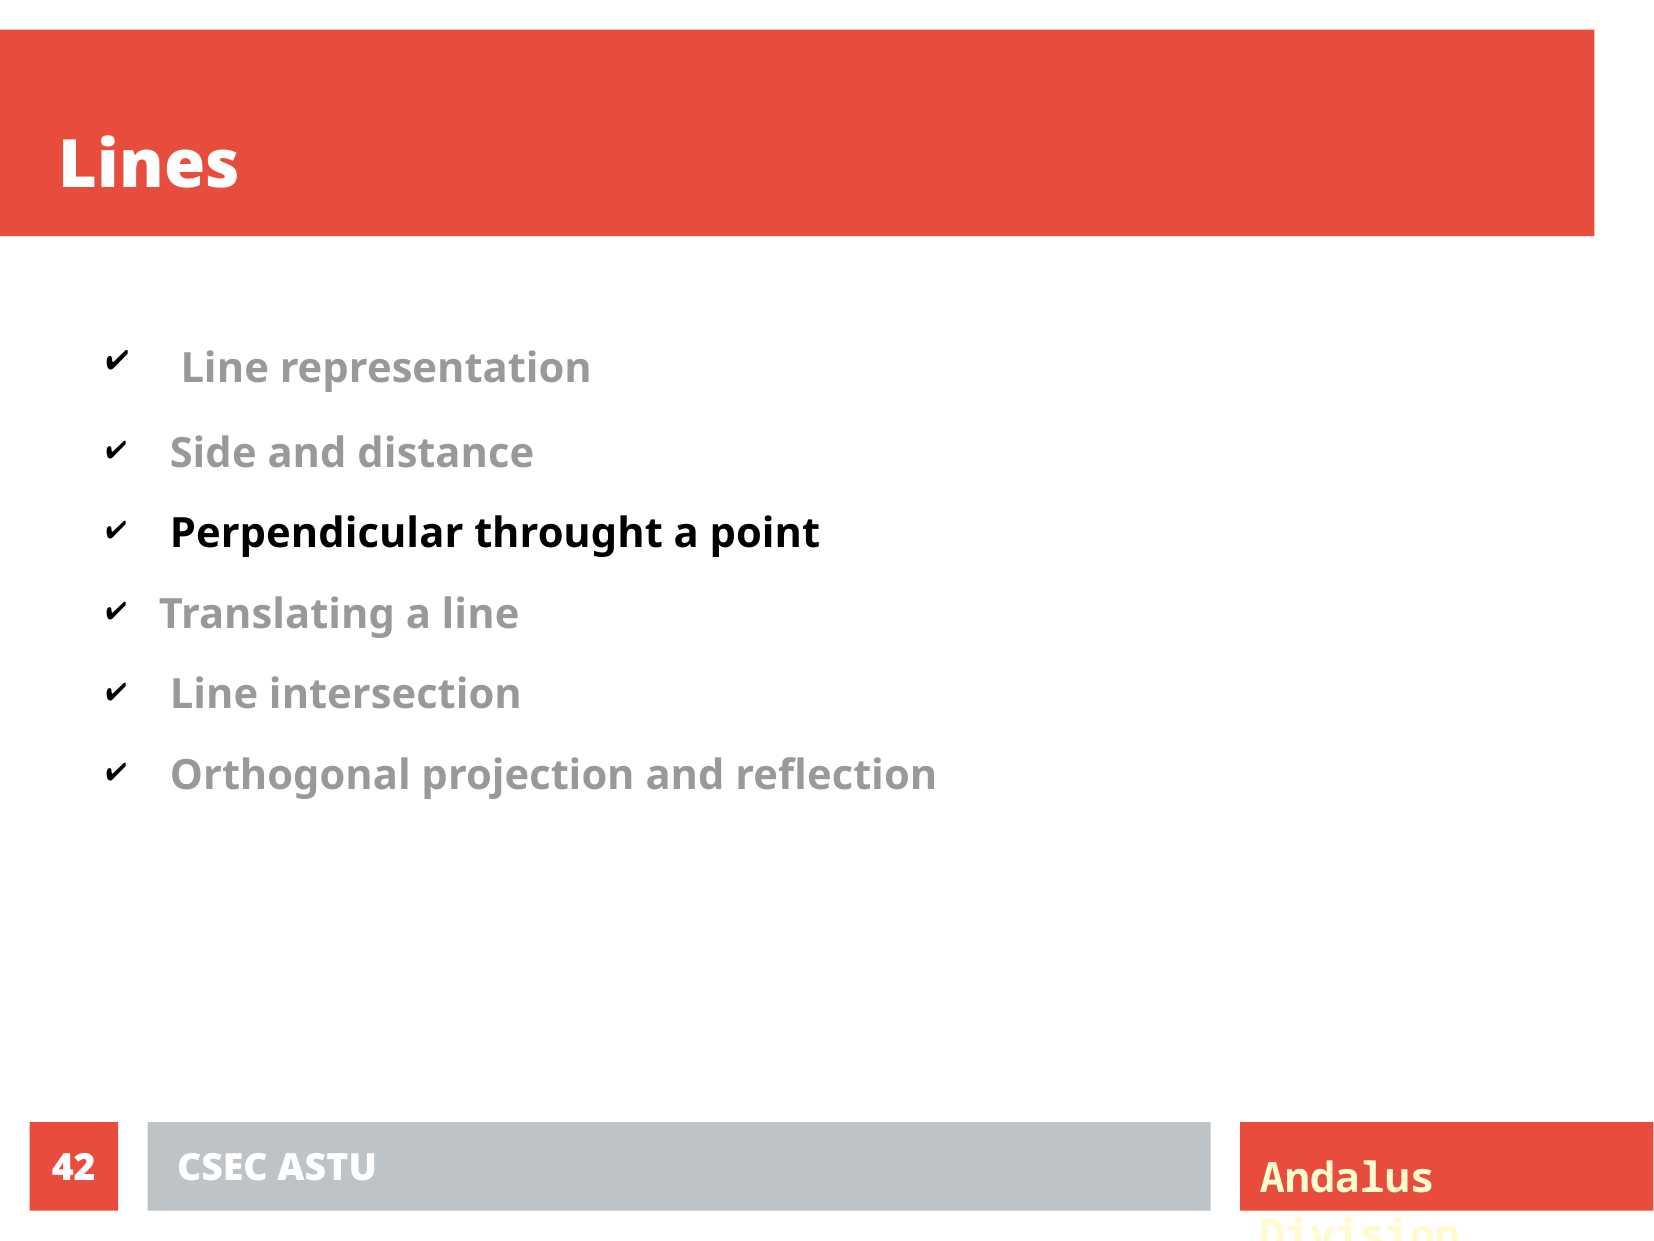

# Lines
 Line representation
 Side and distance
 Perpendicular throught a point
 Translating a line
 Line intersection
 Orthogonal projection and reflection
42
CSEC ASTU
Andalus Division